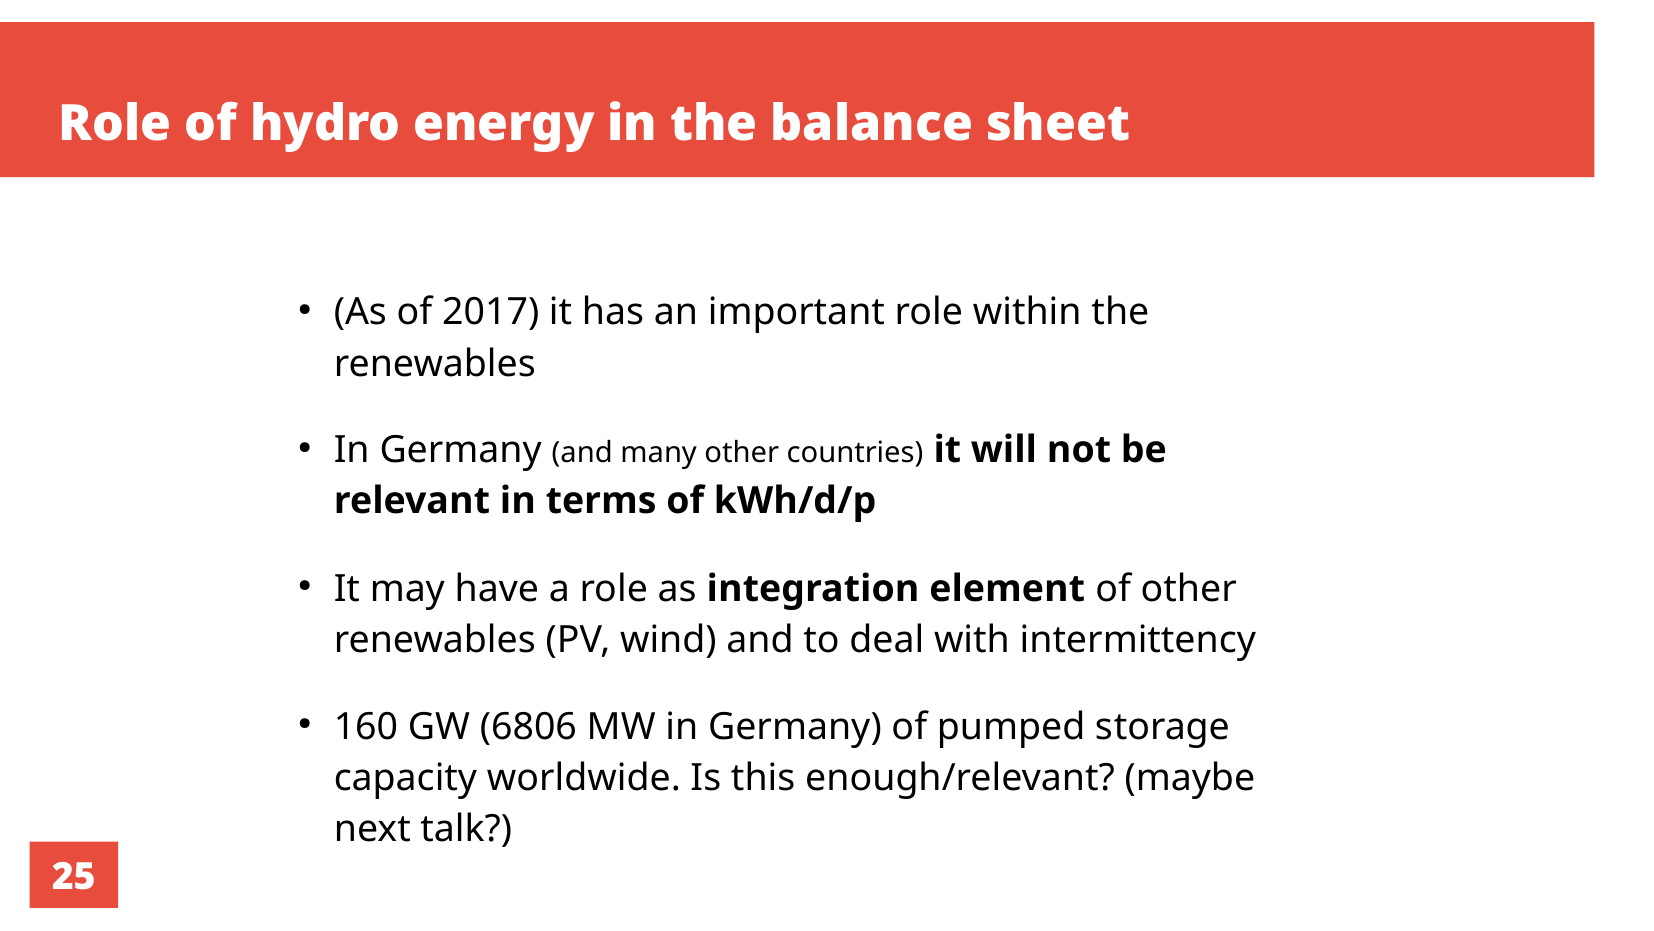

# Role of hydro energy in the balance sheet
(As of 2017) it has an important role within the renewables
In Germany (and many other countries) it will not be relevant in terms of kWh/d/p
It may have a role as integration element of other renewables (PV, wind) and to deal with intermittency
160 GW (6806 MW in Germany) of pumped storage capacity worldwide. Is this enough/relevant? (maybe next talk?)
25